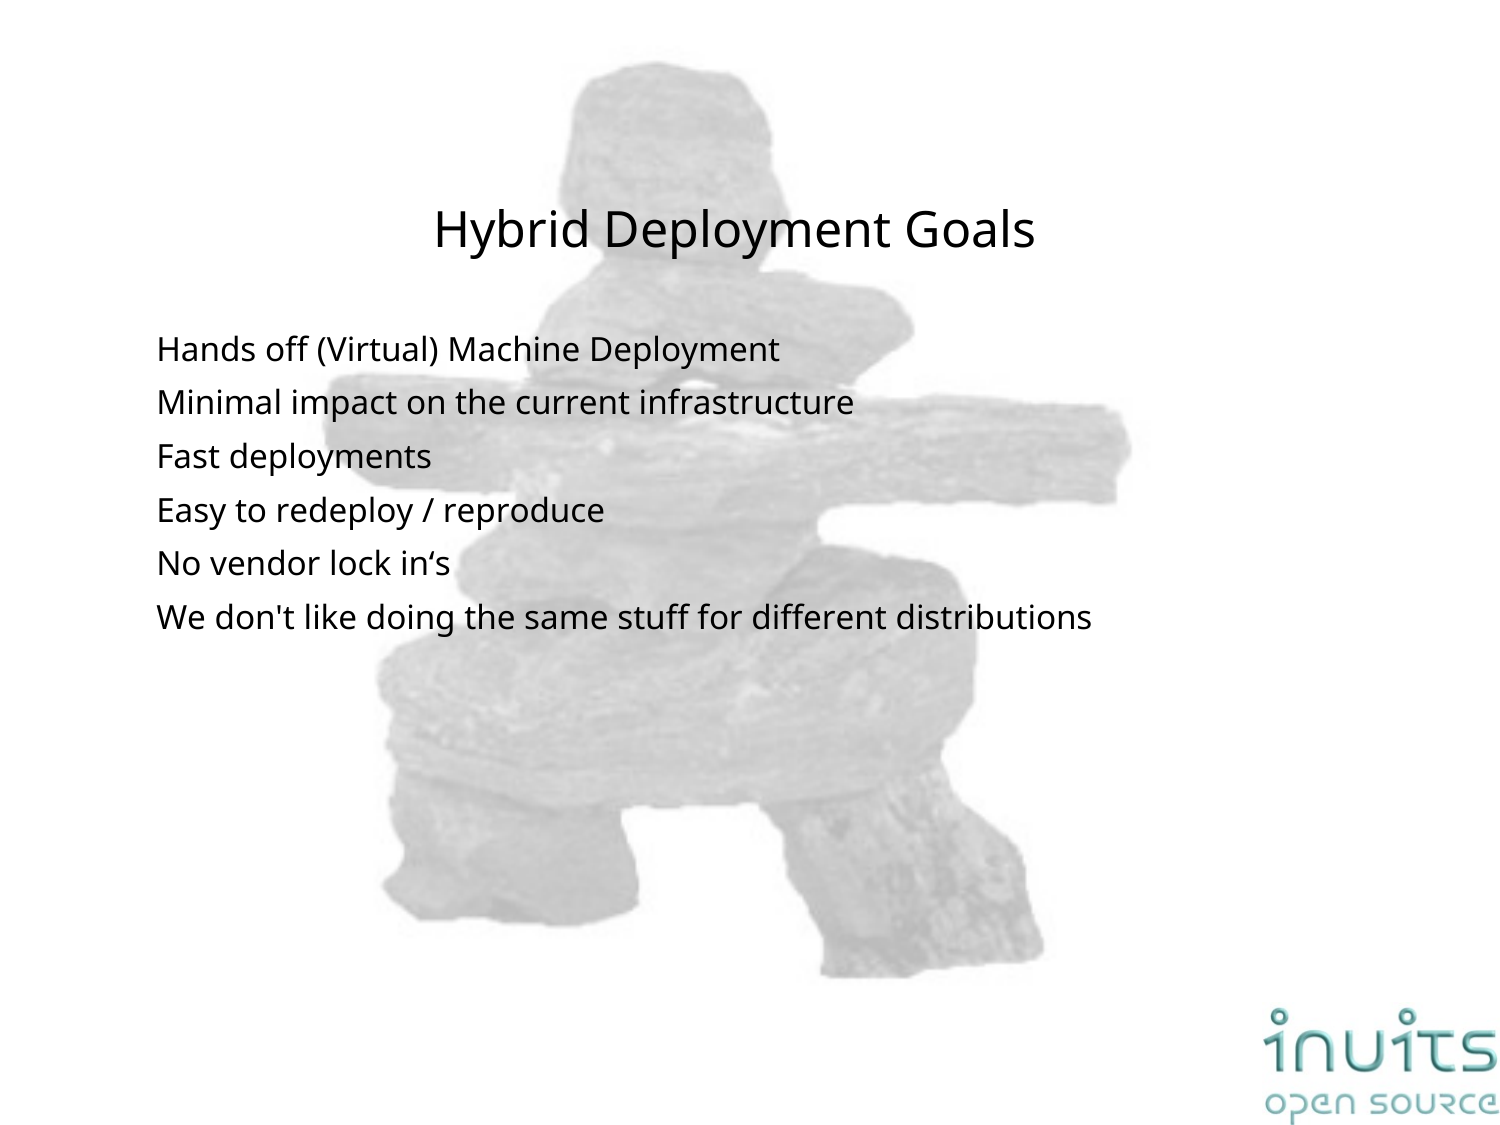

# Hybrid Deployment Goals
Hands off (Virtual) Machine Deployment
Minimal impact on the current infrastructure
Fast deployments
Easy to redeploy / reproduce
No vendor lock in‘s
We don't like doing the same stuff for different distributions